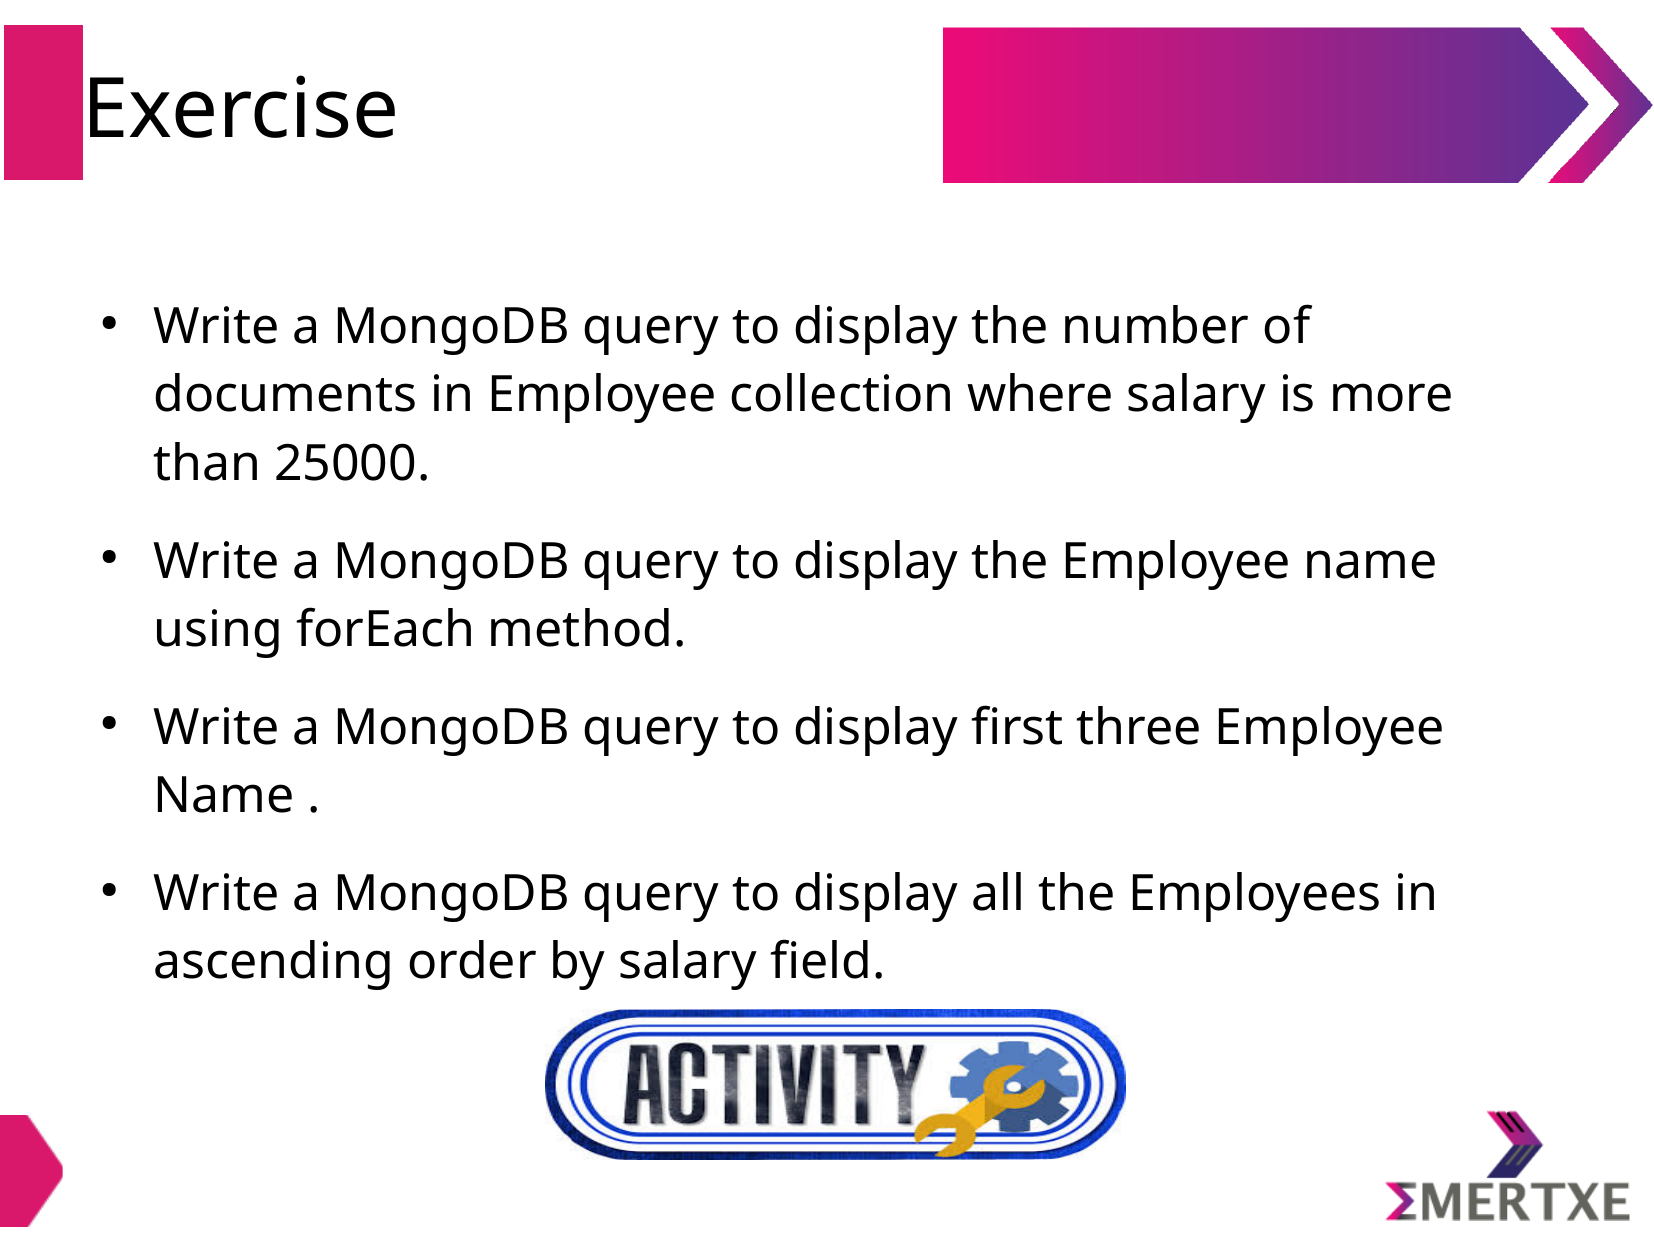

# Exercise
Write a MongoDB query to display the number of documents in Employee collection where salary is more than 25000.
Write a MongoDB query to display the Employee name using forEach method.
Write a MongoDB query to display first three Employee Name .
Write a MongoDB query to display all the Employees in ascending order by salary field.